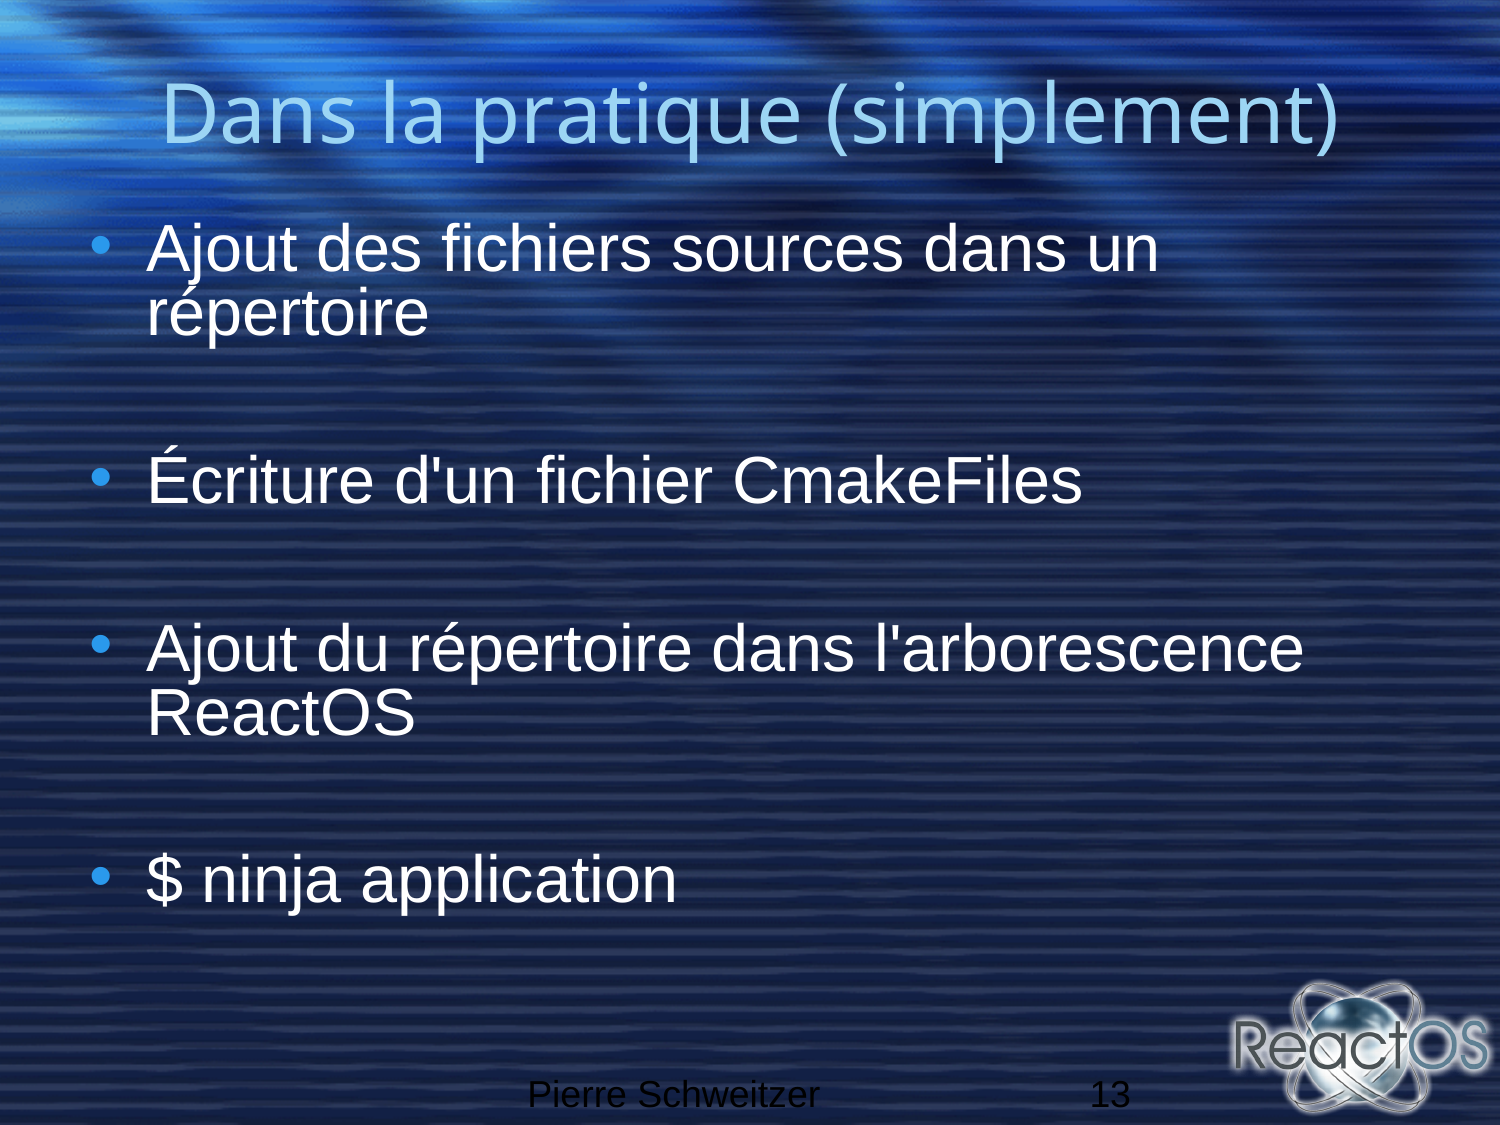

# Dans la pratique (simplement)
Ajout des fichiers sources dans un répertoire
Écriture d'un fichier CmakeFiles
Ajout du répertoire dans l'arborescence ReactOS
$ ninja application
Pierre Schweitzer
13